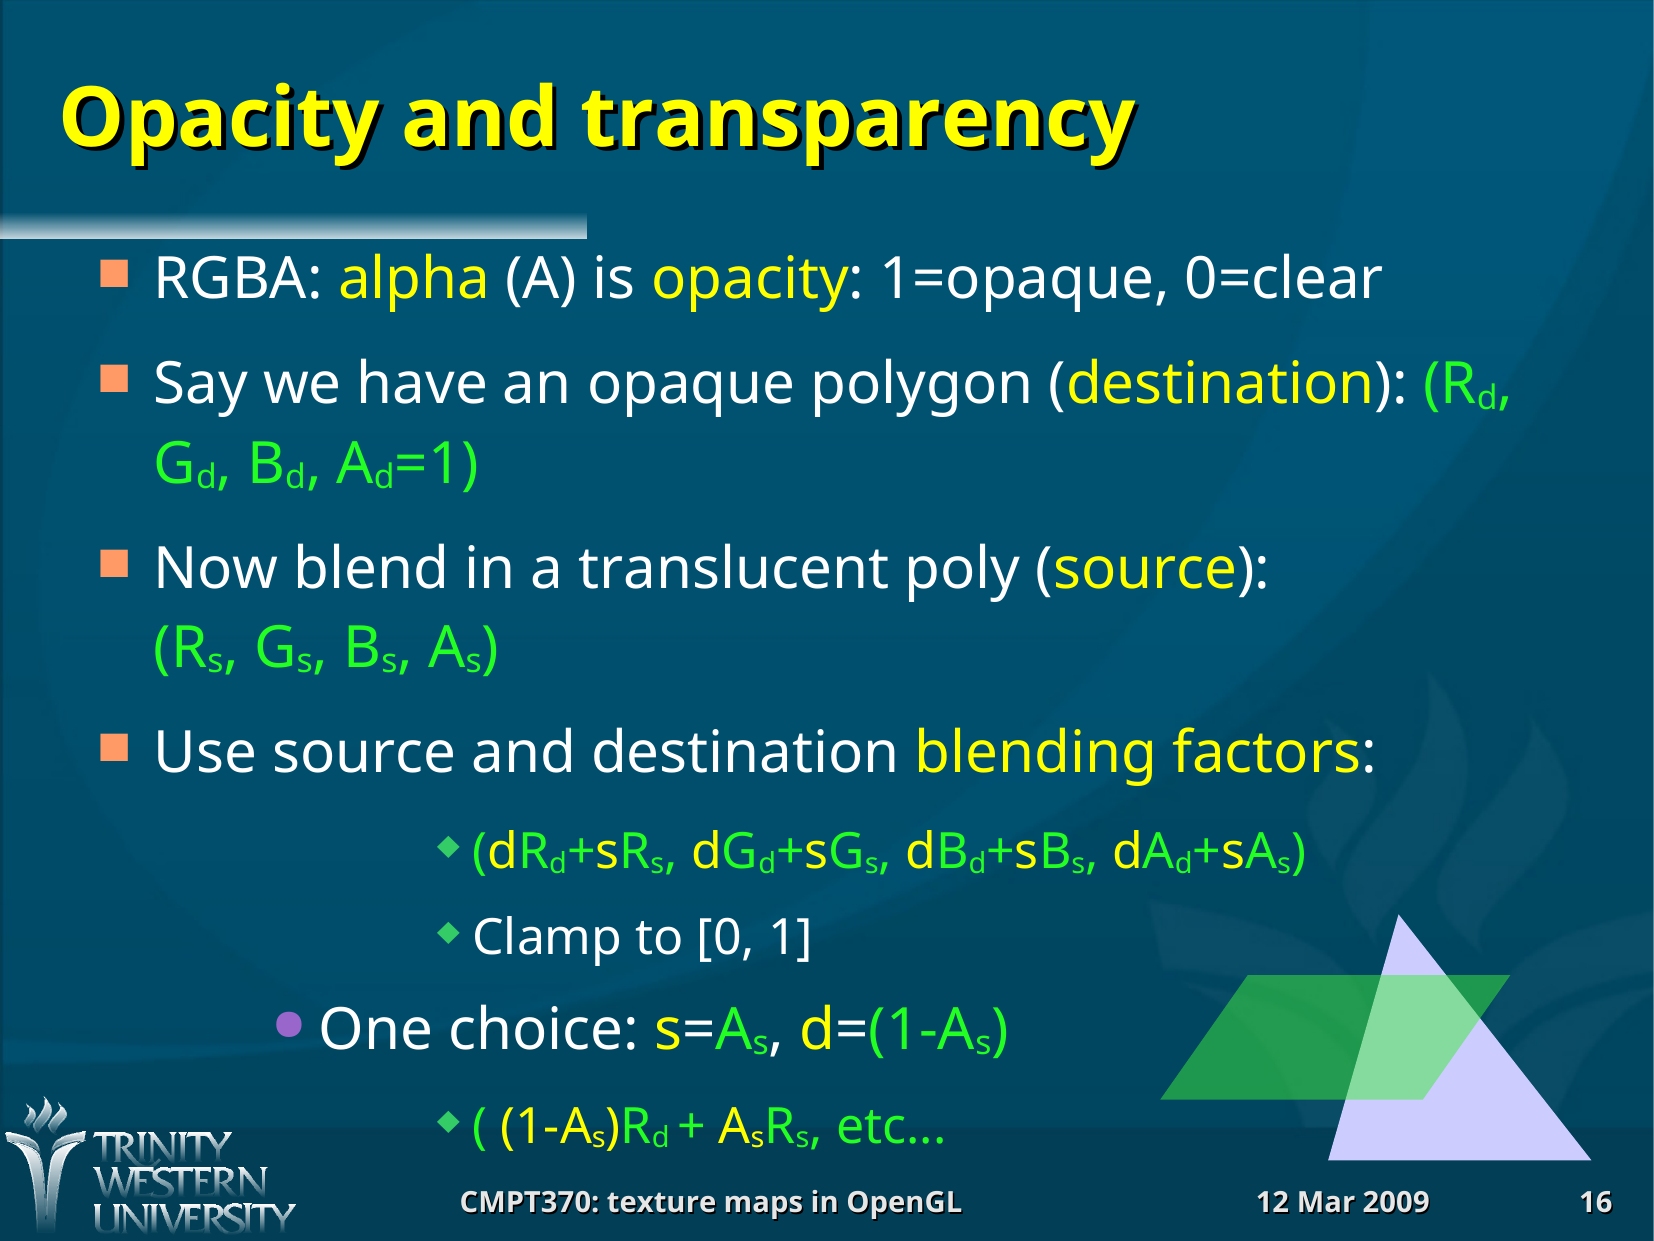

# Opacity and transparency
RGBA: alpha (A) is opacity: 1=opaque, 0=clear
Say we have an opaque polygon (destination): (Rd, Gd, Bd, Ad=1)
Now blend in a translucent poly (source):
(Rs, Gs, Bs, As)
Use source and destination blending factors:
(dRd+sRs, dGd+sGs, dBd+sBs, dAd+sAs)
Clamp to [0, 1]
One choice: s=As, d=(1-As)
( (1-As)Rd + AsRs, etc...
CMPT370: texture maps in OpenGL
12 Mar 2009
16